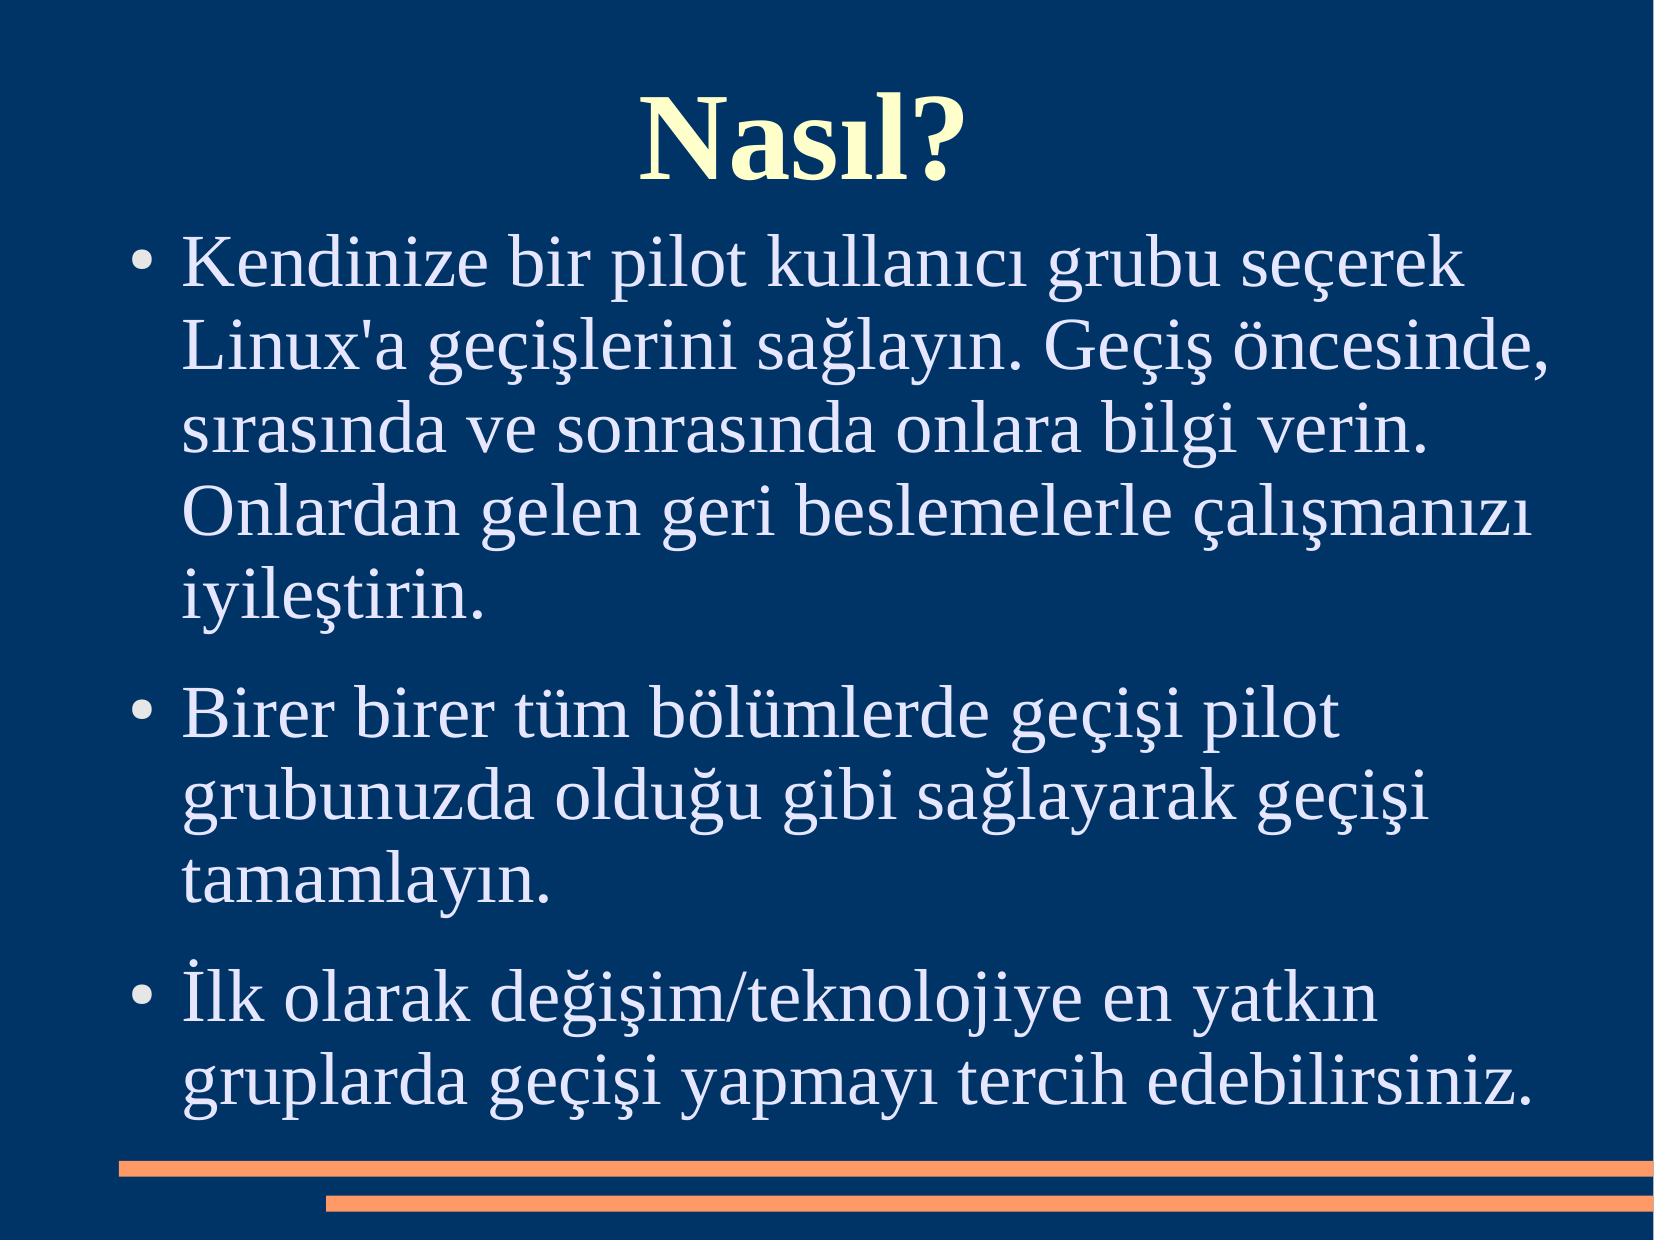

# Nasıl?
Kendinize bir pilot kullanıcı grubu seçerek Linux'a geçişlerini sağlayın. Geçiş öncesinde, sırasında ve sonrasında onlara bilgi verin. Onlardan gelen geri beslemelerle çalışmanızı iyileştirin.
Birer birer tüm bölümlerde geçişi pilot grubunuzda olduğu gibi sağlayarak geçişi tamamlayın.
İlk olarak değişim/teknolojiye en yatkın gruplarda geçişi yapmayı tercih edebilirsiniz.